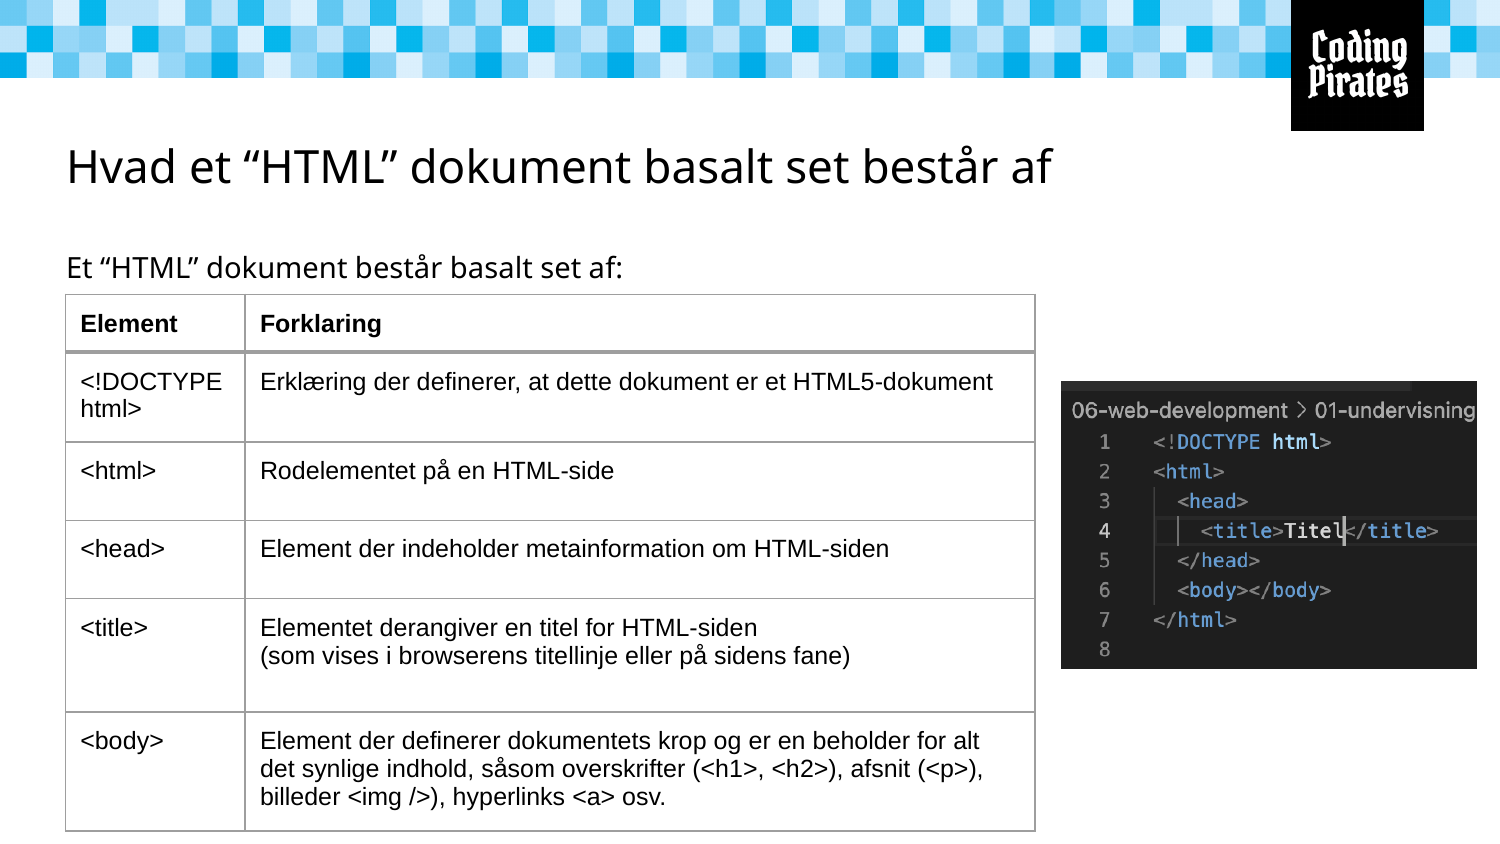

# Hvad et “HTML” dokument basalt set består af
Et “HTML” dokument består basalt set af:
| Element | Forklaring |
| --- | --- |
| <!DOCTYPE html> | Erklæring der definerer, at dette dokument er et HTML5-dokument |
| <html> | Rodelementet på en HTML-side |
| <head> | Element der indeholder metainformation om HTML-siden |
| <title> | Elementet derangiver en titel for HTML-siden (som vises i browserens titellinje eller på sidens fane) |
| <body> | Element der definerer dokumentets krop og er en beholder for alt det synlige indhold, såsom overskrifter (<h1>, <h2>), afsnit (<p>), billeder <img />), hyperlinks <a> osv. |